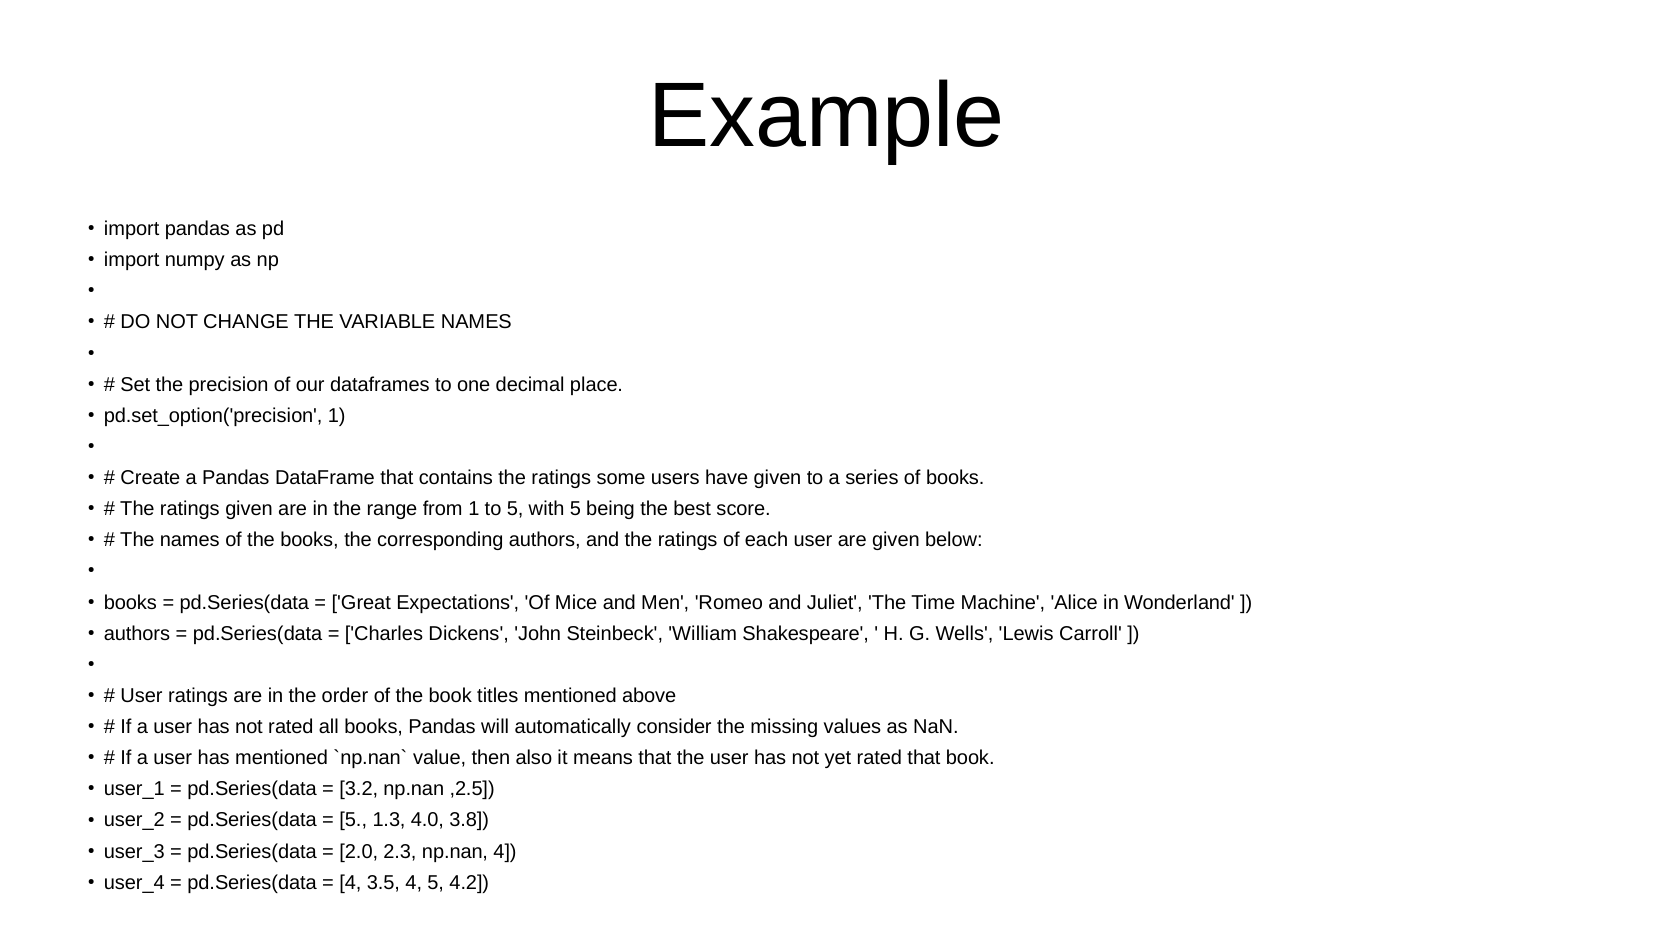

# Example
import pandas as pd
import numpy as np
# DO NOT CHANGE THE VARIABLE NAMES
# Set the precision of our dataframes to one decimal place.
pd.set_option('precision', 1)
# Create a Pandas DataFrame that contains the ratings some users have given to a series of books.
# The ratings given are in the range from 1 to 5, with 5 being the best score.
# The names of the books, the corresponding authors, and the ratings of each user are given below:
books = pd.Series(data = ['Great Expectations', 'Of Mice and Men', 'Romeo and Juliet', 'The Time Machine', 'Alice in Wonderland' ])
authors = pd.Series(data = ['Charles Dickens', 'John Steinbeck', 'William Shakespeare', ' H. G. Wells', 'Lewis Carroll' ])
# User ratings are in the order of the book titles mentioned above
# If a user has not rated all books, Pandas will automatically consider the missing values as NaN.
# If a user has mentioned `np.nan` value, then also it means that the user has not yet rated that book.
user_1 = pd.Series(data = [3.2, np.nan ,2.5])
user_2 = pd.Series(data = [5., 1.3, 4.0, 3.8])
user_3 = pd.Series(data = [2.0, 2.3, np.nan, 4])
user_4 = pd.Series(data = [4, 3.5, 4, 5, 4.2])